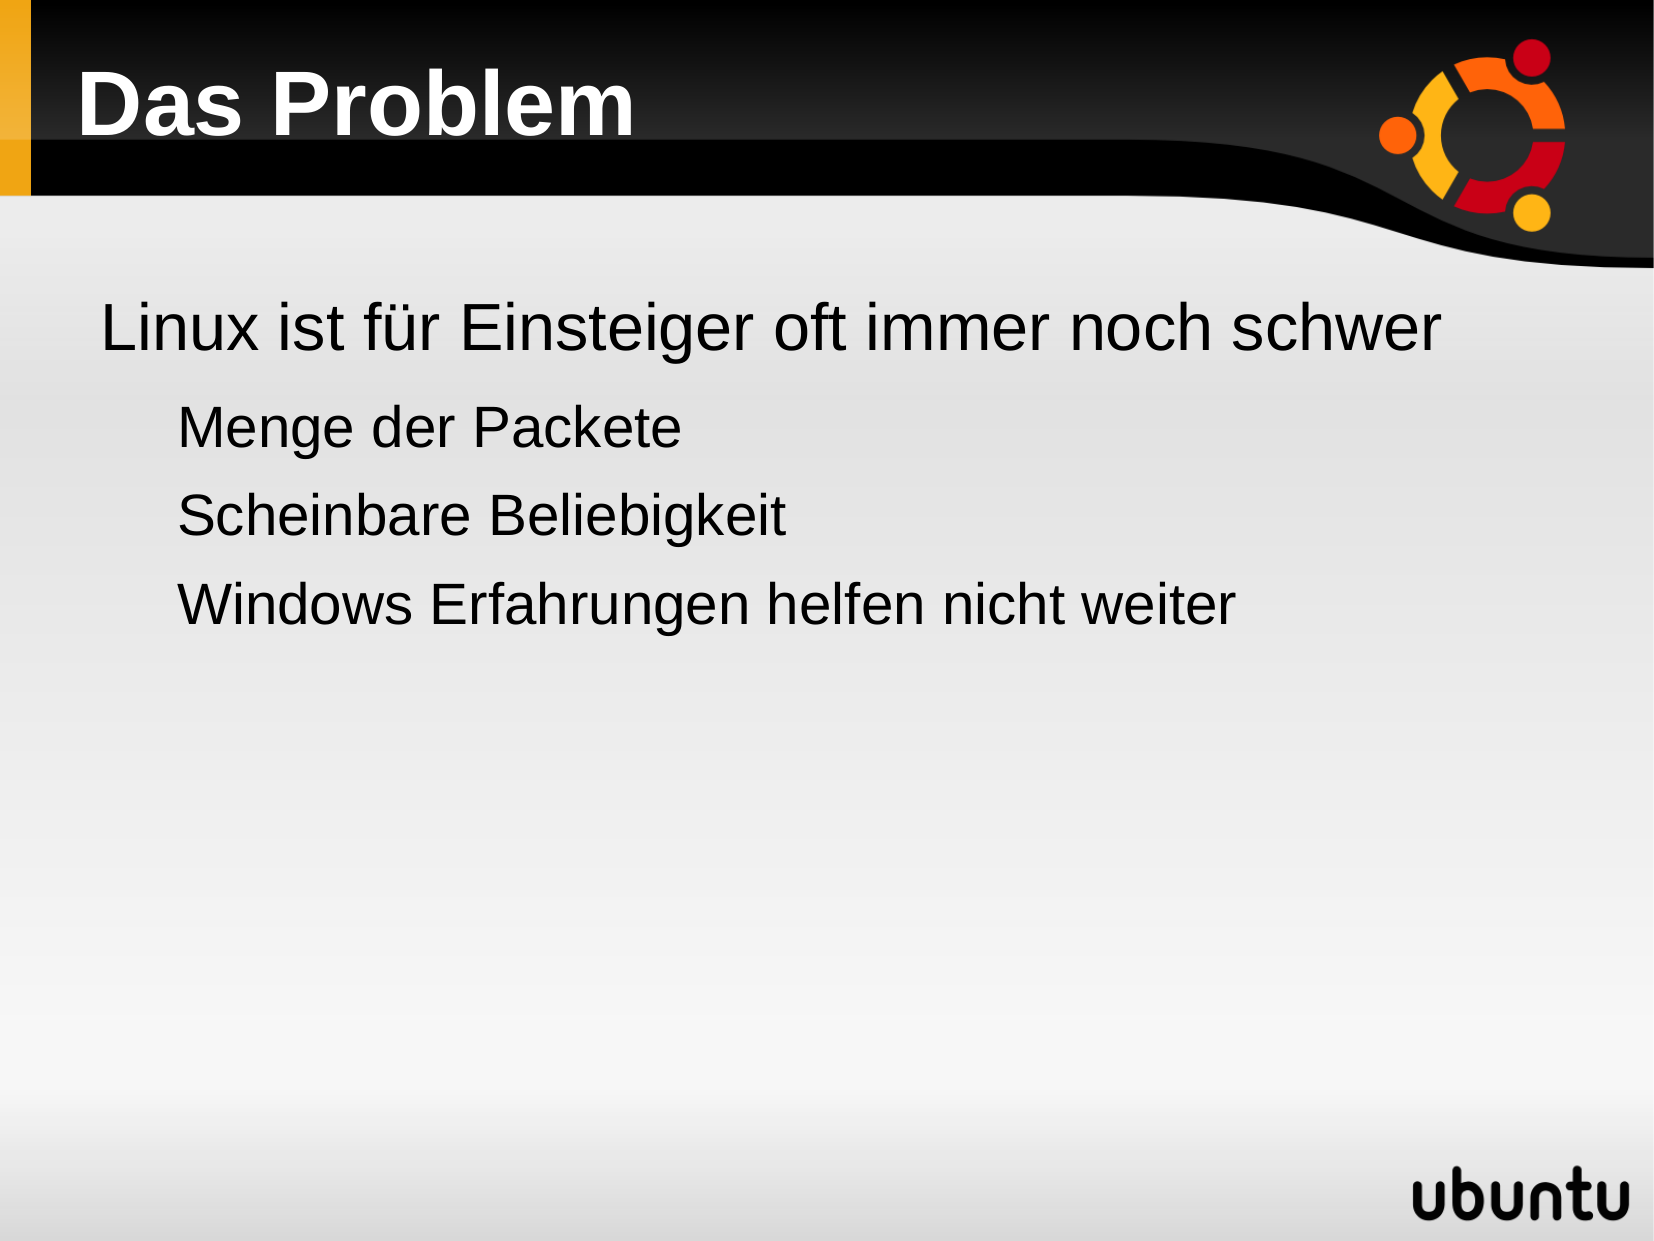

# Das Problem
Linux ist für Einsteiger oft immer noch schwer
Menge der Packete
Scheinbare Beliebigkeit
Windows Erfahrungen helfen nicht weiter